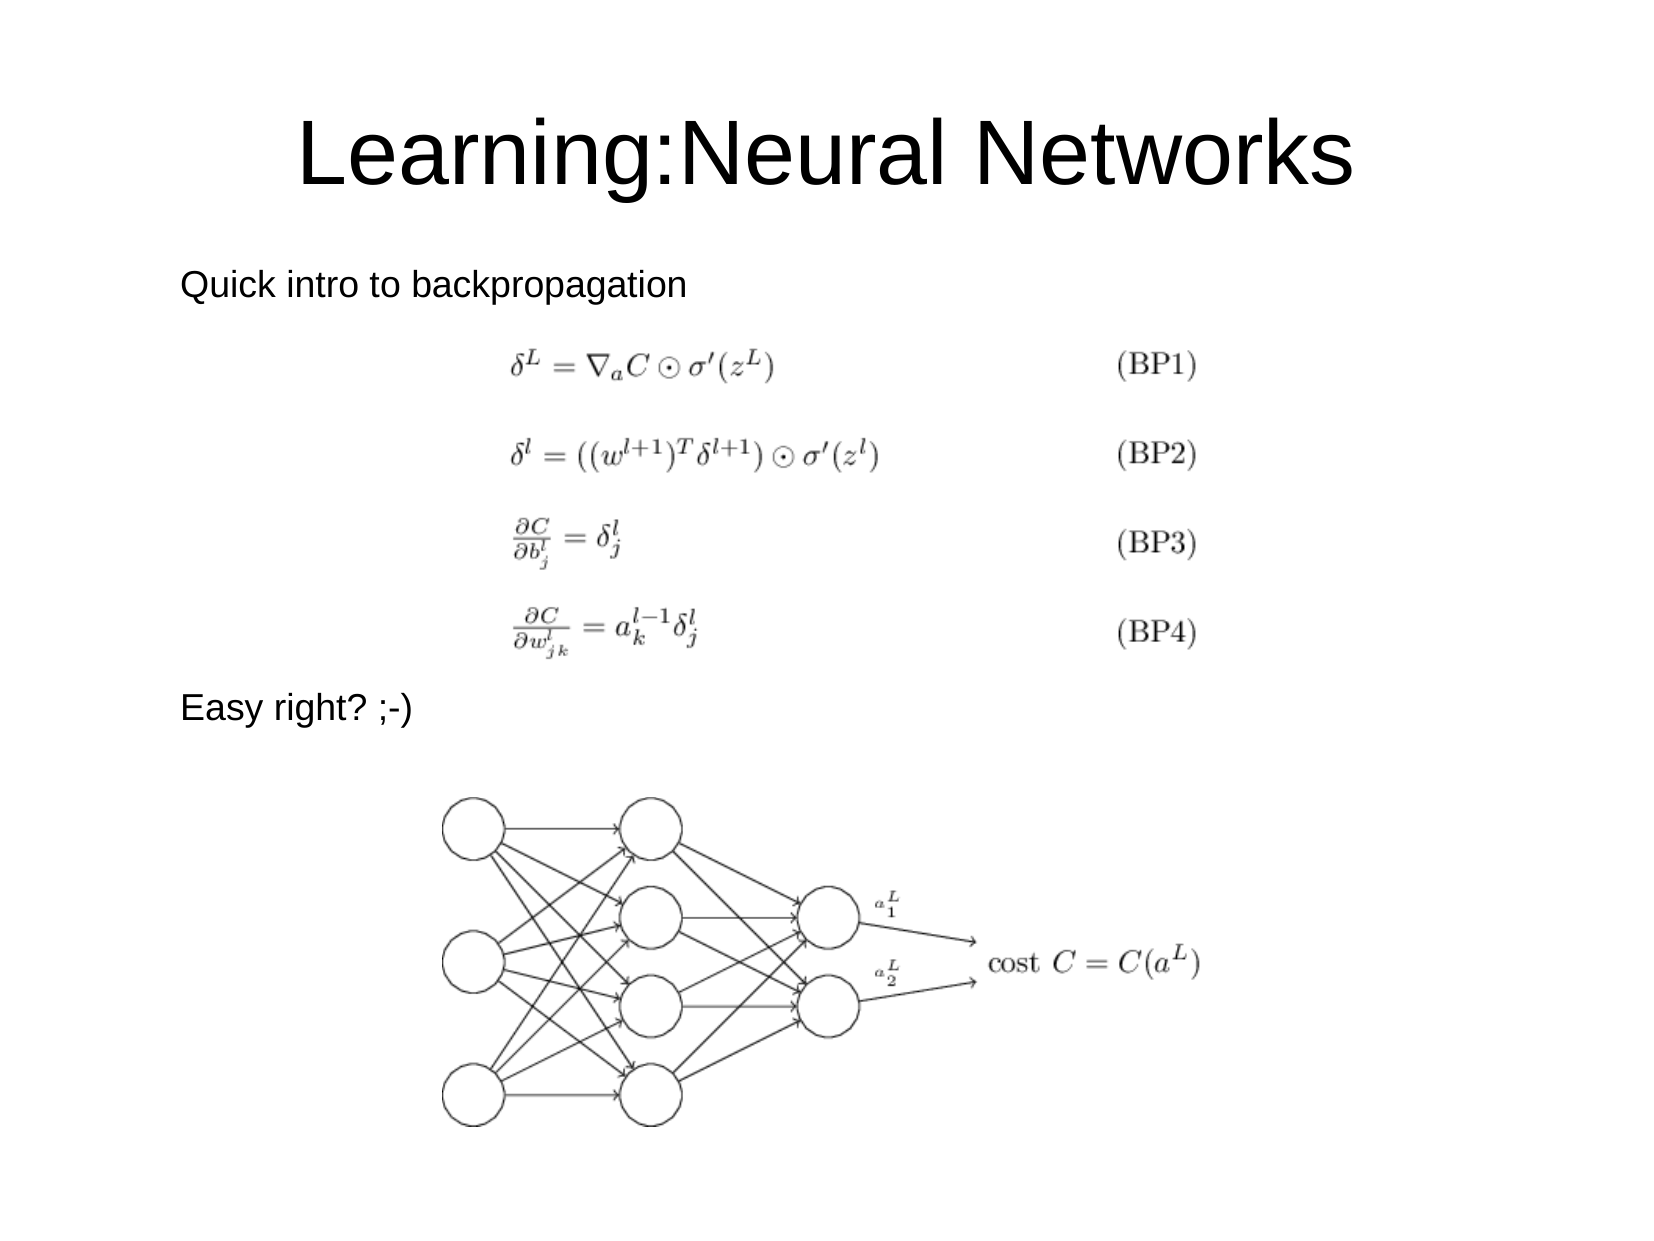

# Learning:Neural Networks
Quick intro to backpropagation
Easy right? ;-)